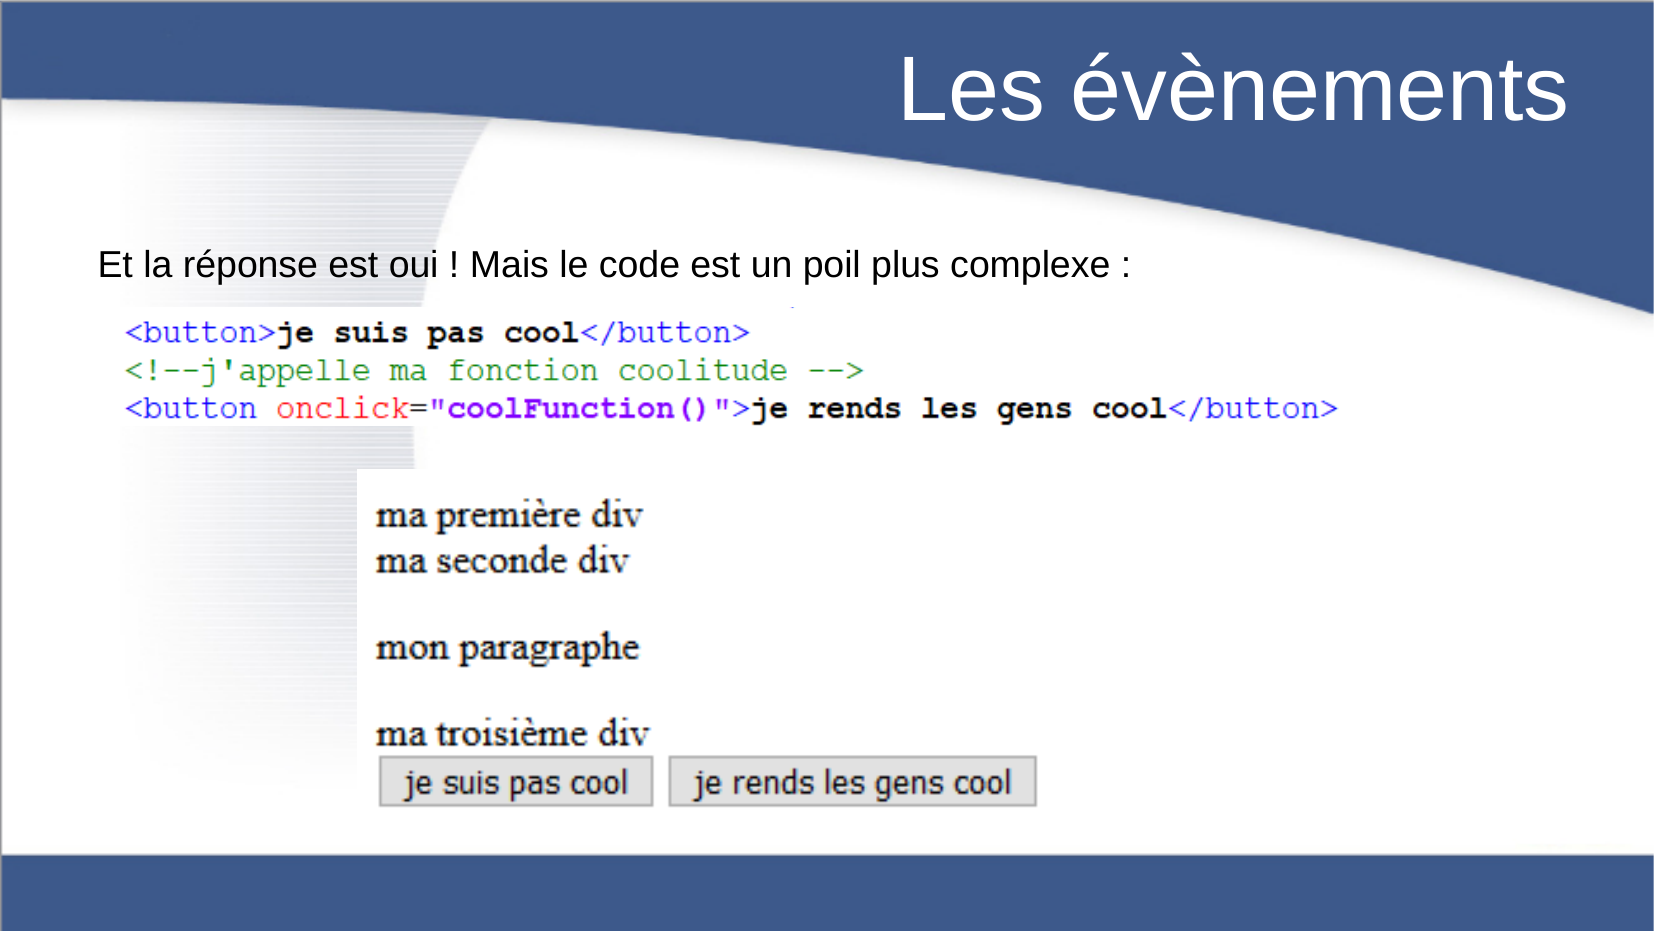

# Les évènements
Et la réponse est oui ! Mais le code est un poil plus complexe :